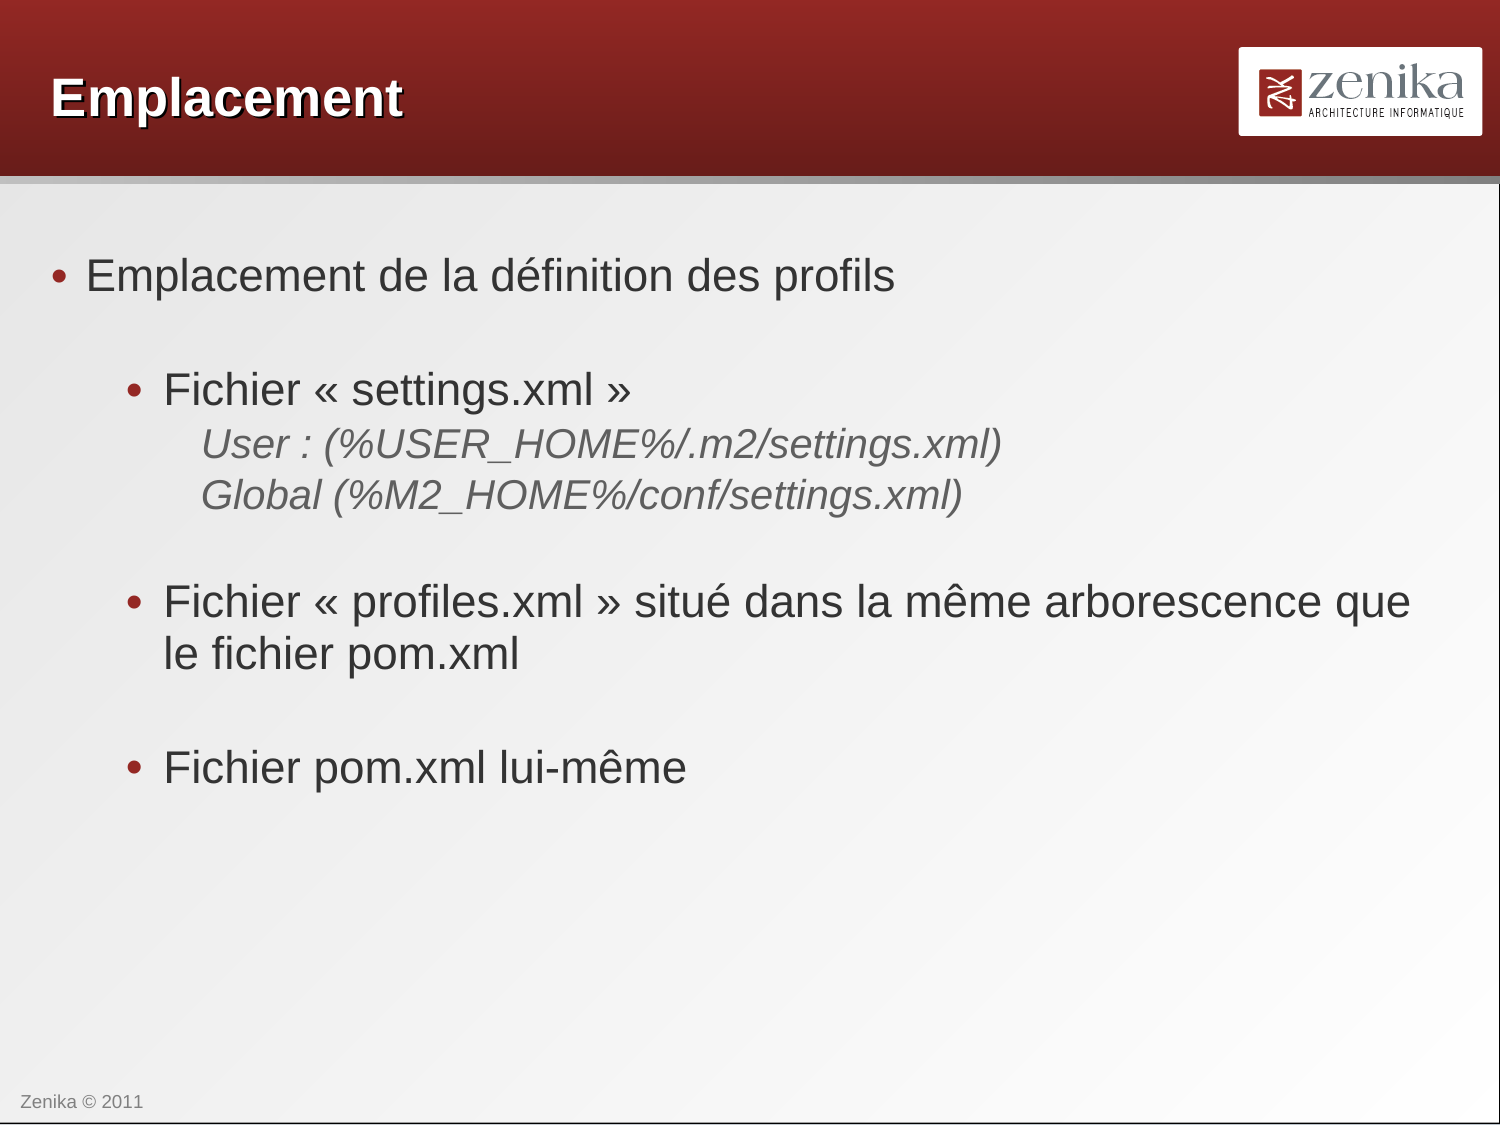

# Emplacement
Emplacement de la définition des profils
Fichier « settings.xml »
User : (%USER_HOME%/.m2/settings.xml)
Global (%M2_HOME%/conf/settings.xml)
Fichier « profiles.xml » situé dans la même arborescence que le fichier pom.xml
Fichier pom.xml lui-même